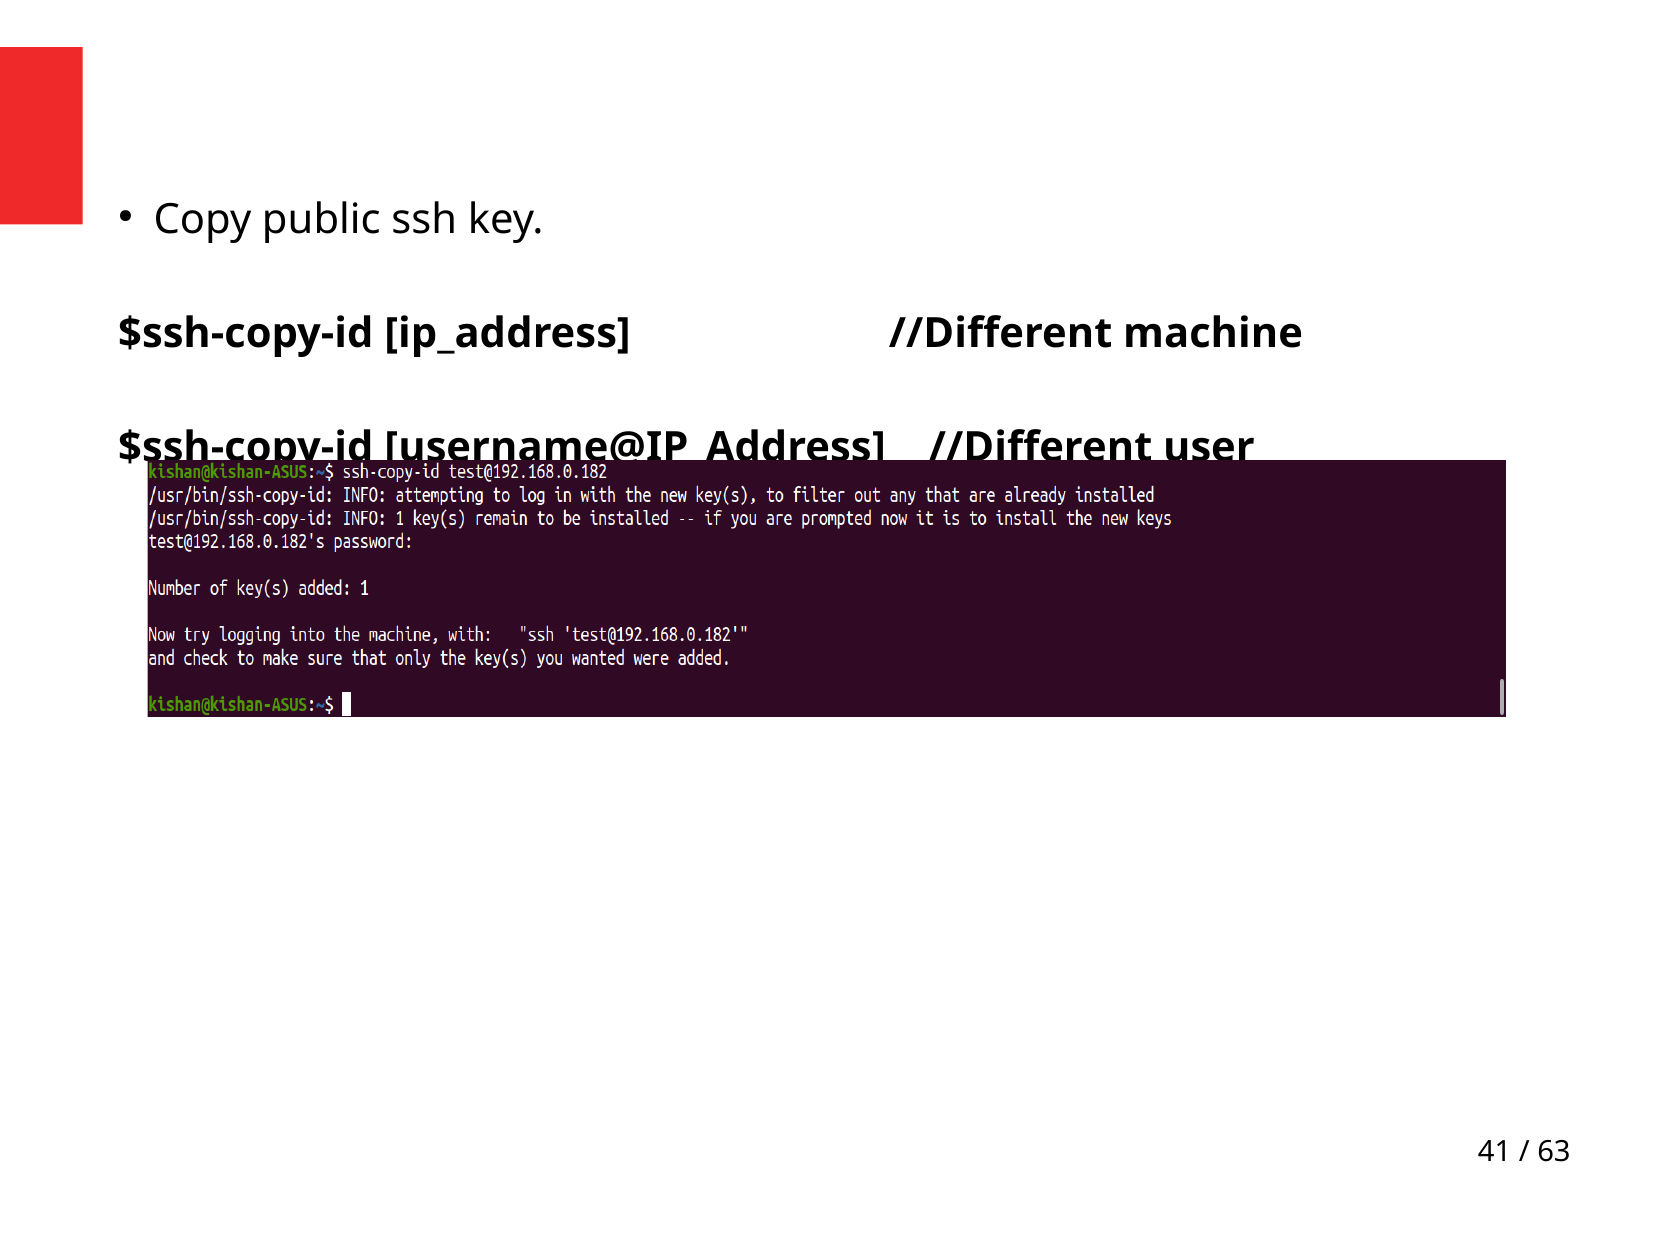

# Copy public ssh key.
$ssh-copy-id [ip_address] //Different machine
$ssh-copy-id [username@IP_Address] //Different user
41